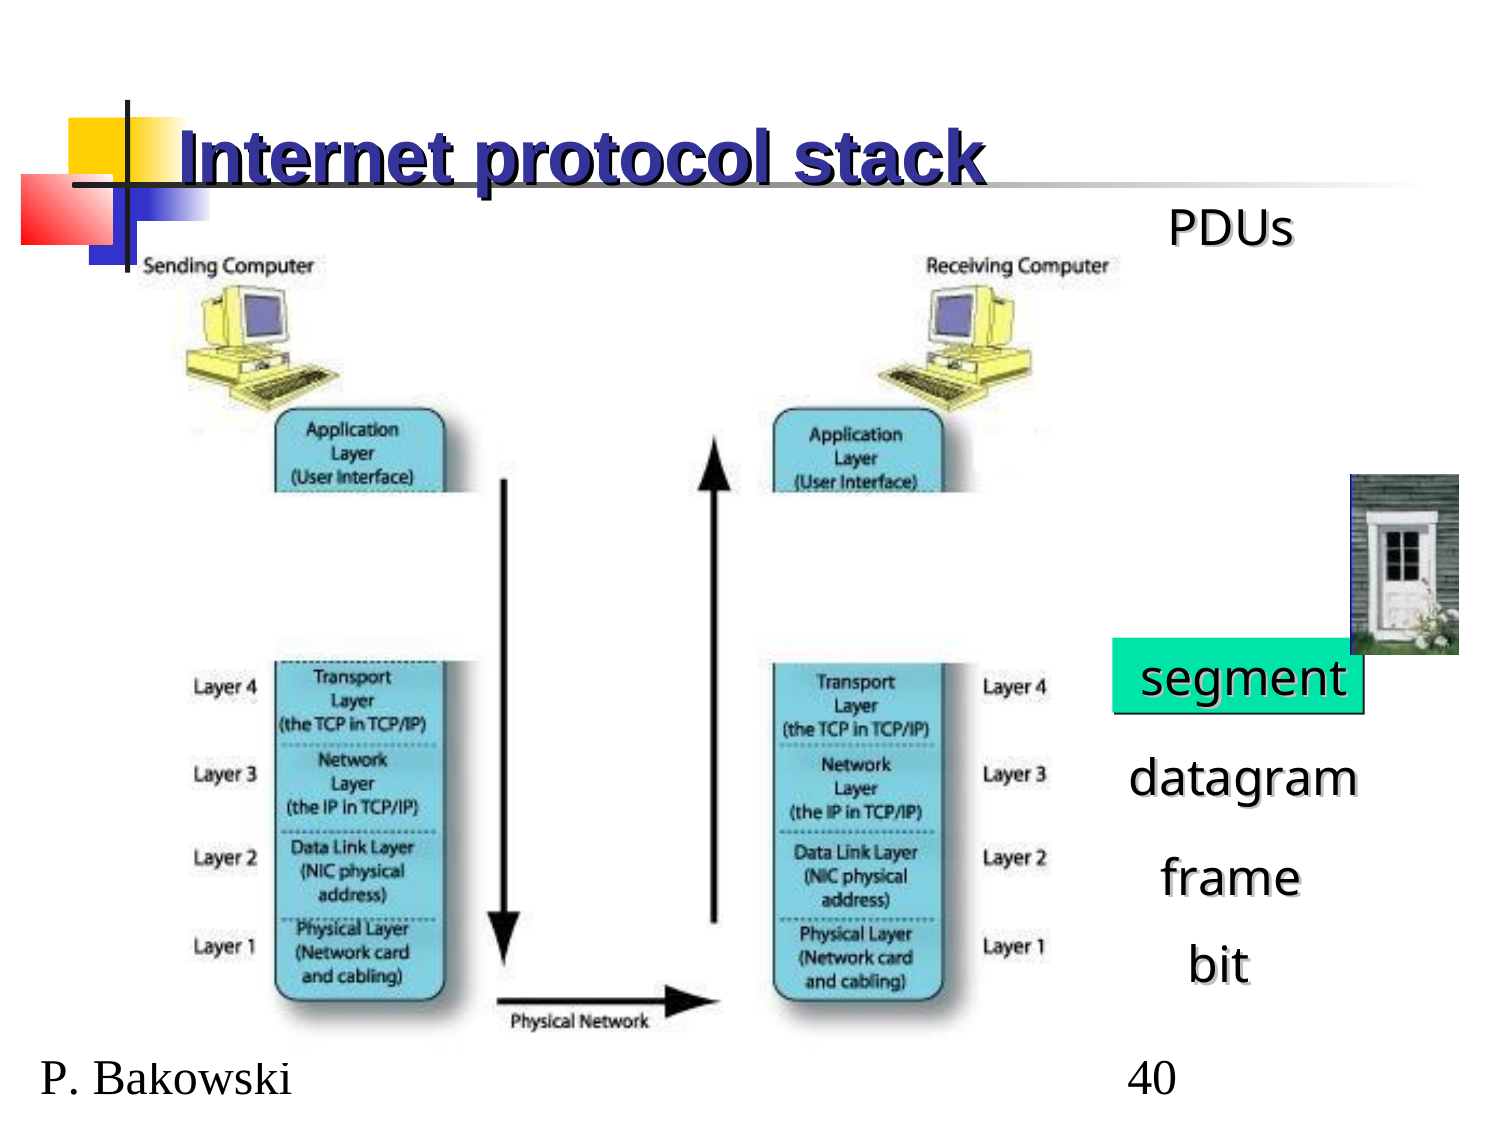

# Internet protocol stack
PDUs
segment
datagram
frame
bit
P.Bakowski
40